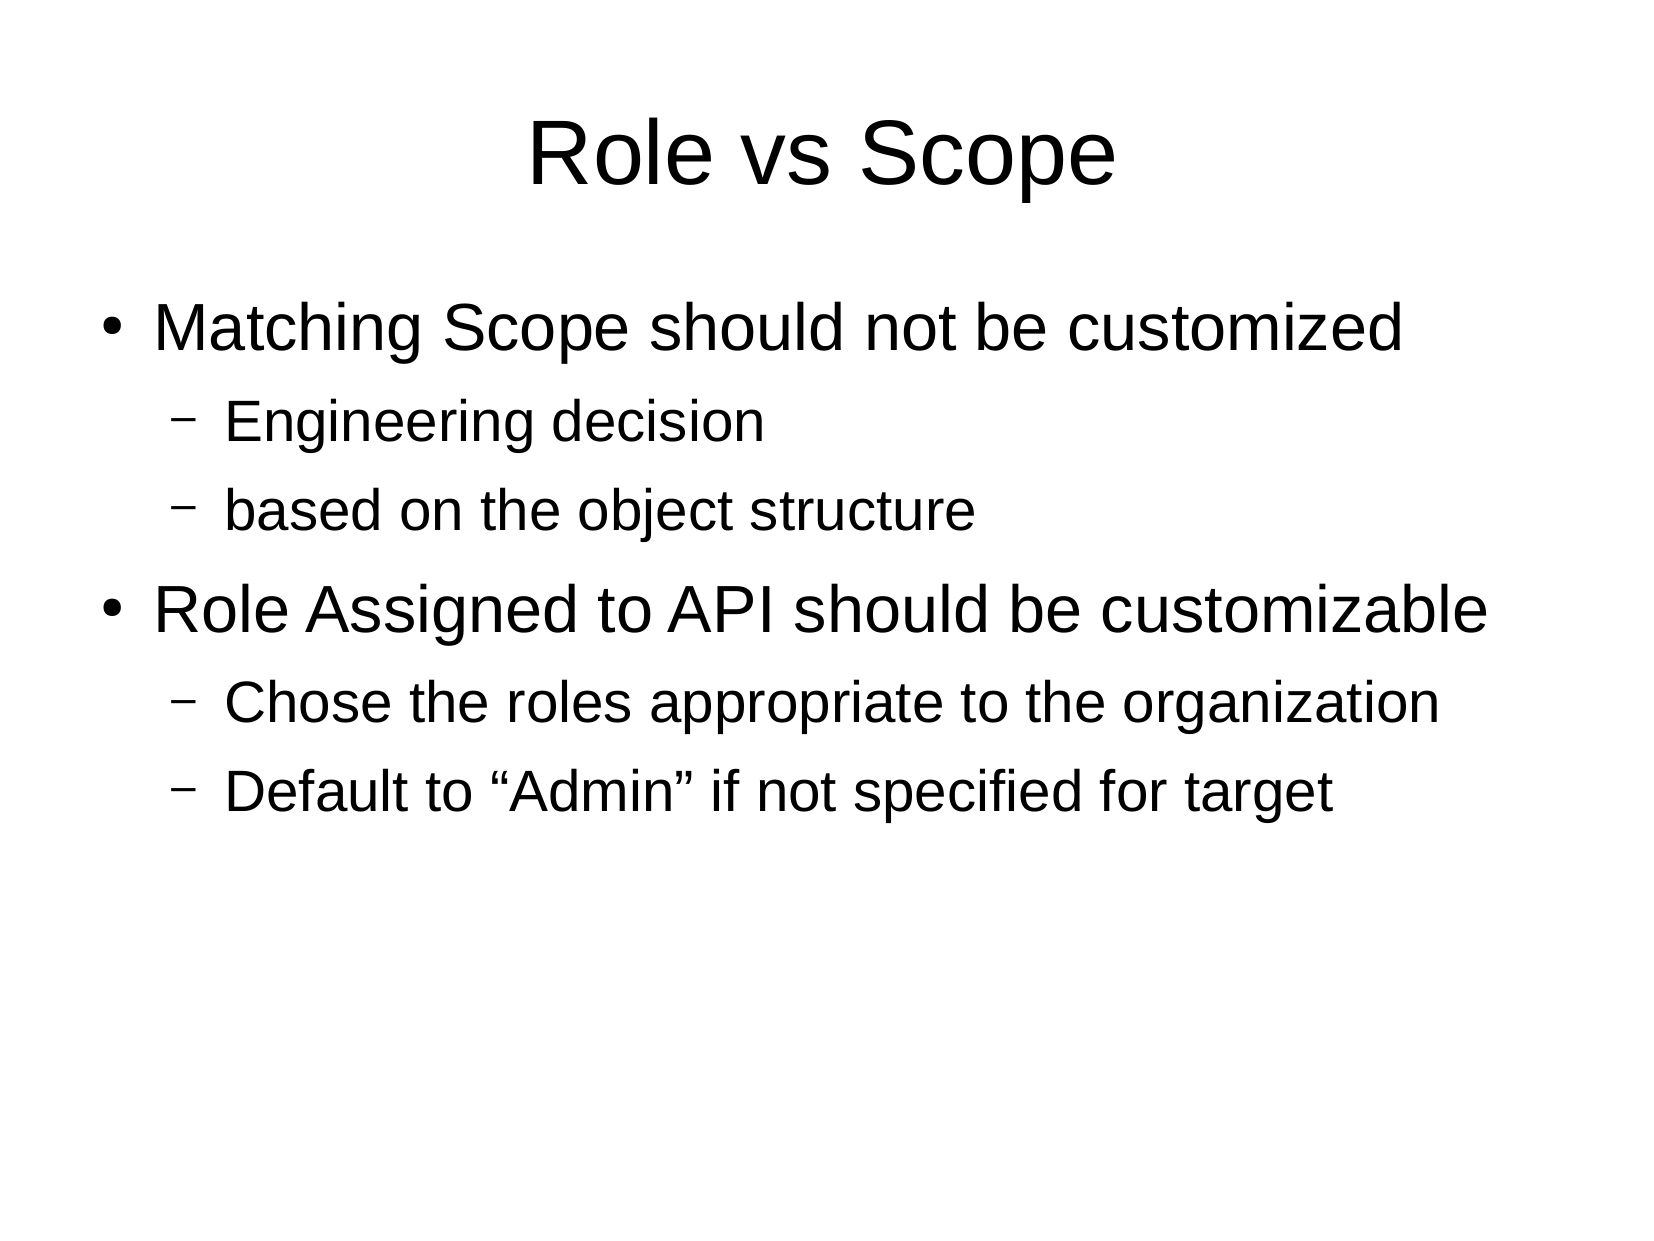

# Role vs Scope
Matching Scope should not be customized
Engineering decision
based on the object structure
Role Assigned to API should be customizable
Chose the roles appropriate to the organization
Default to “Admin” if not specified for target